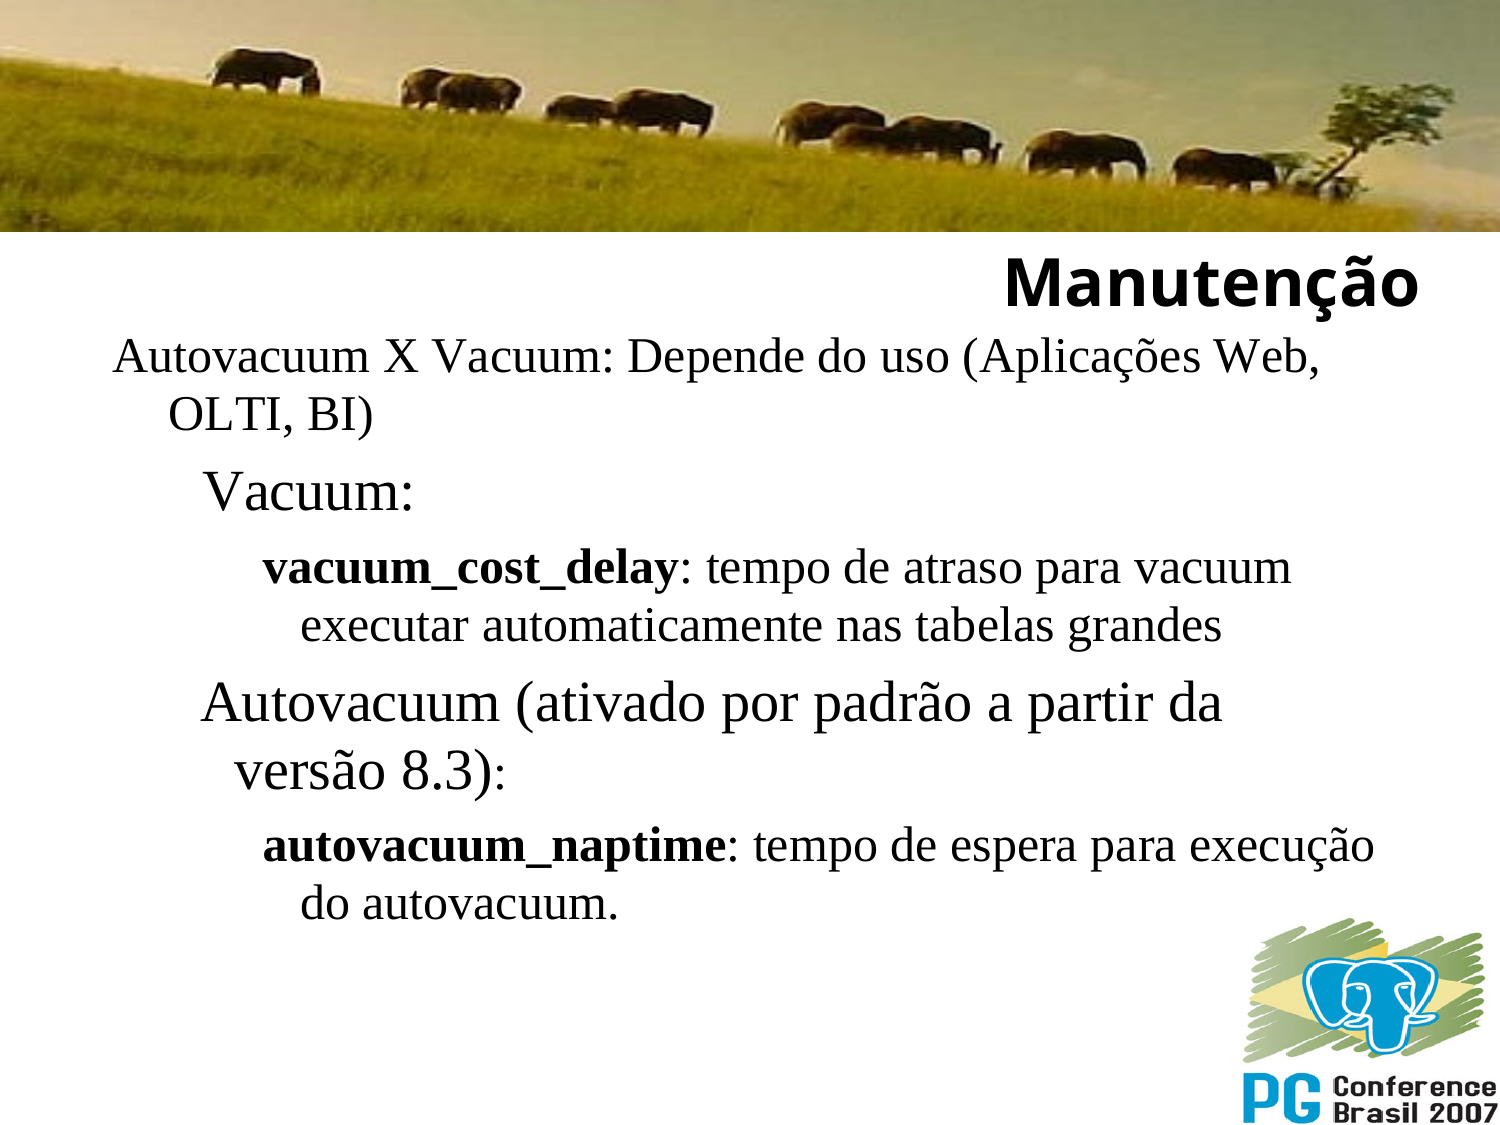

Manutenção
# Autovacuum X Vacuum: Depende do uso (Aplicações Web, OLTI, BI)
 Vacuum:
vacuum_cost_delay: tempo de atraso para vacuum executar automaticamente nas tabelas grandes
 Autovacuum (ativado por padrão a partir da versão 8.3):
autovacuum_naptime: tempo de espera para execução do autovacuum.